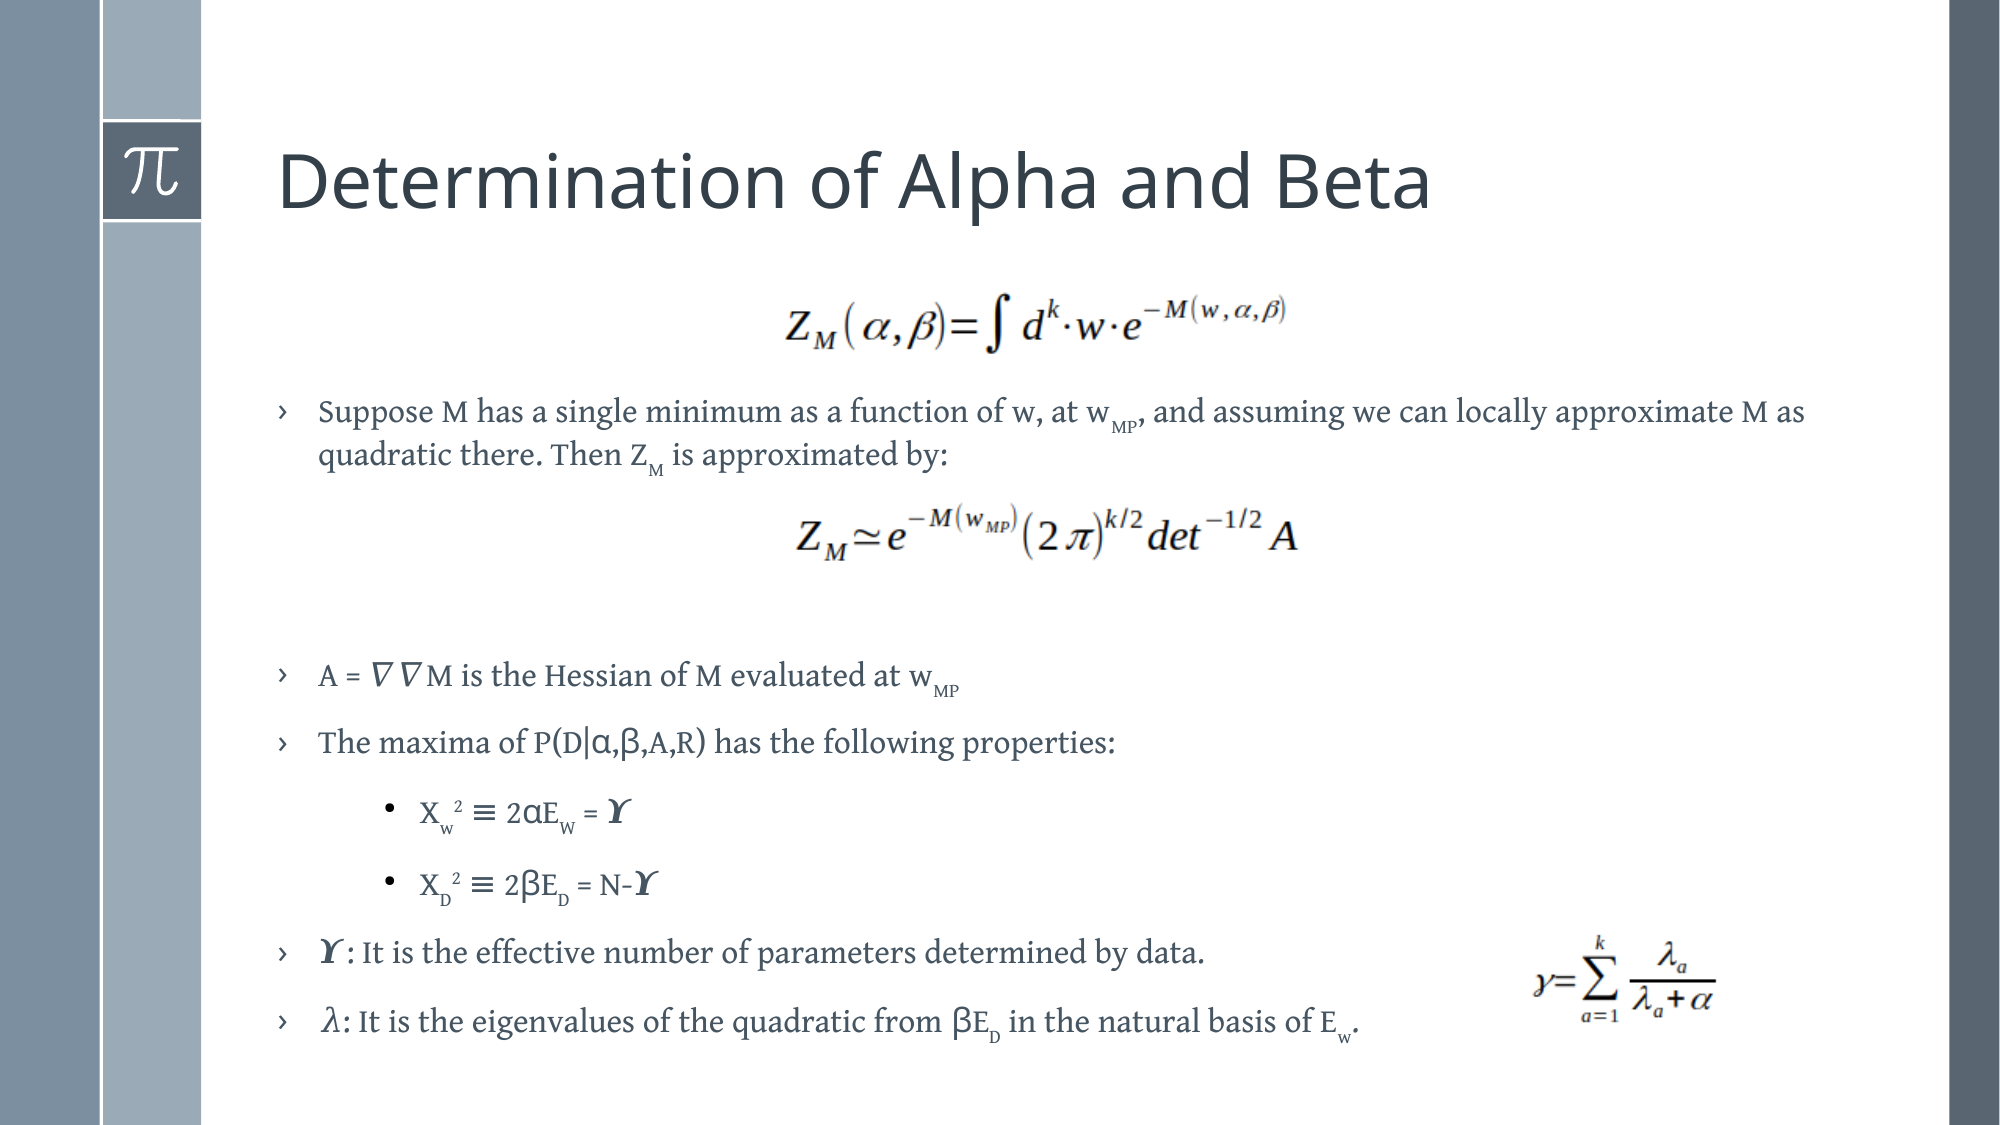

Determination of Alpha and Beta
Suppose M has a single minimum as a function of w, at wMP, and assuming we can locally approximate M as quadratic there. Then ZM is approximated by:
A = 𝛻𝛻M is the Hessian of M evaluated at wMP
The maxima of P(D|α,β,A,R) has the following properties:
Xw2 ≡ 2αEW = 𝜰
XD2 ≡ 2βED = N-𝜰
𝜰: It is the effective number of parameters determined by data.
𝜆: It is the eigenvalues of the quadratic from βED in the natural basis of Ew.